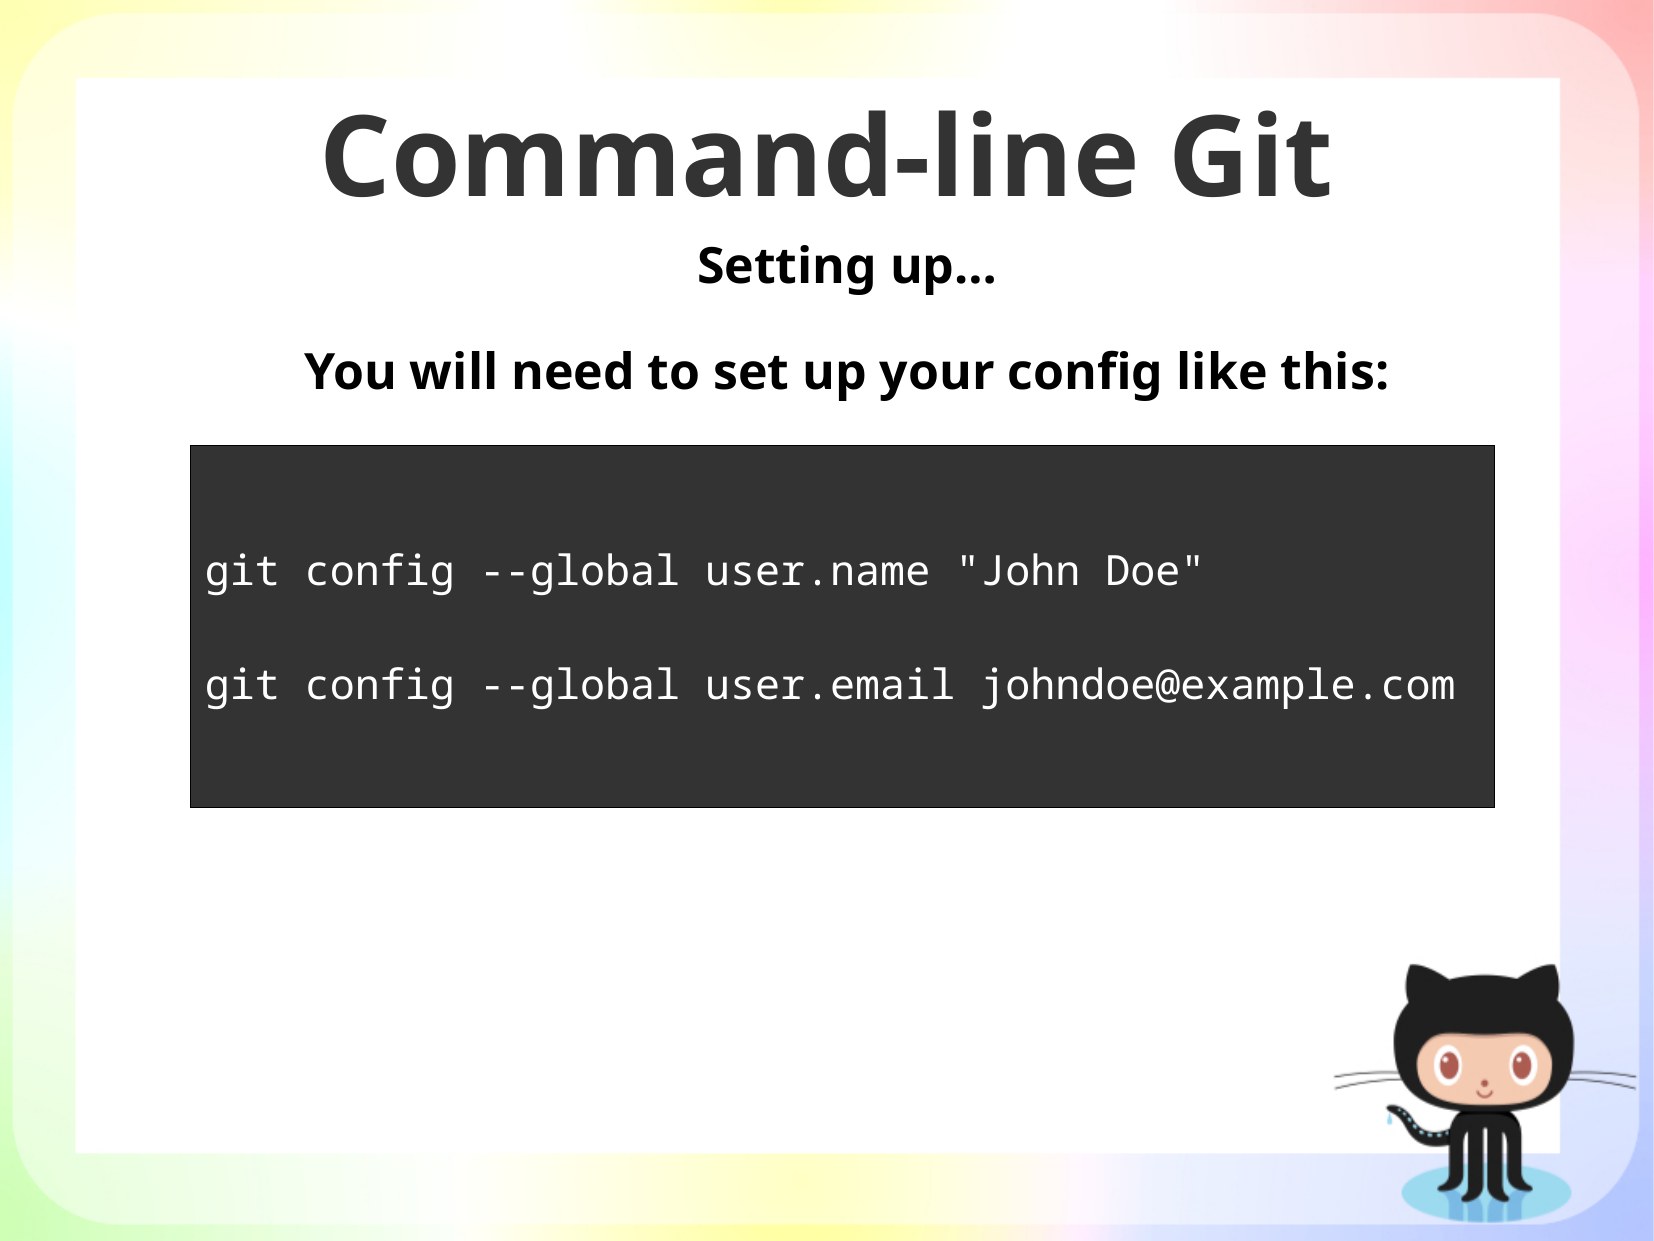

# Command-line Git
Setting up…
You will need to set up your config like this:
git config --global user.name "John Doe"
git config --global user.email johndoe@example.com